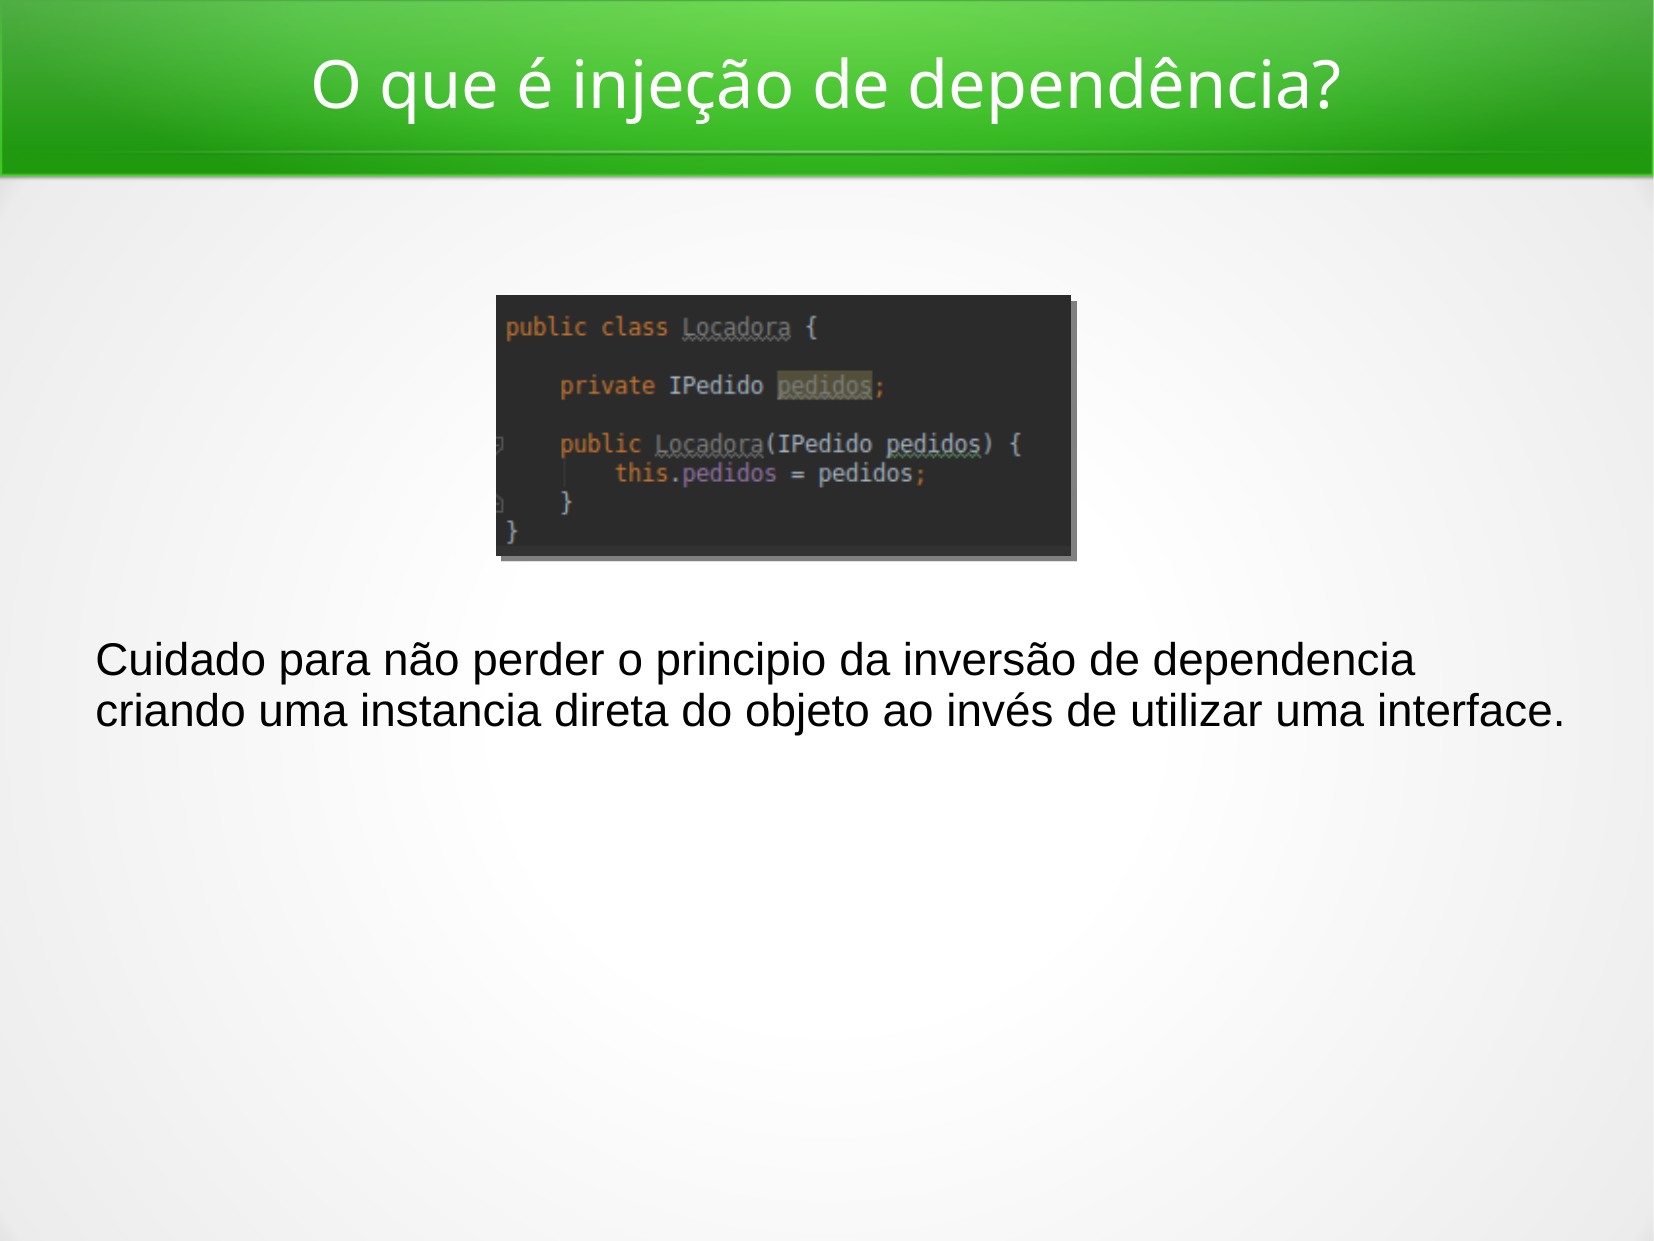

# O que é injeção de dependência?
Cuidado para não perder o principio da inversão de dependencia
criando uma instancia direta do objeto ao invés de utilizar uma interface.